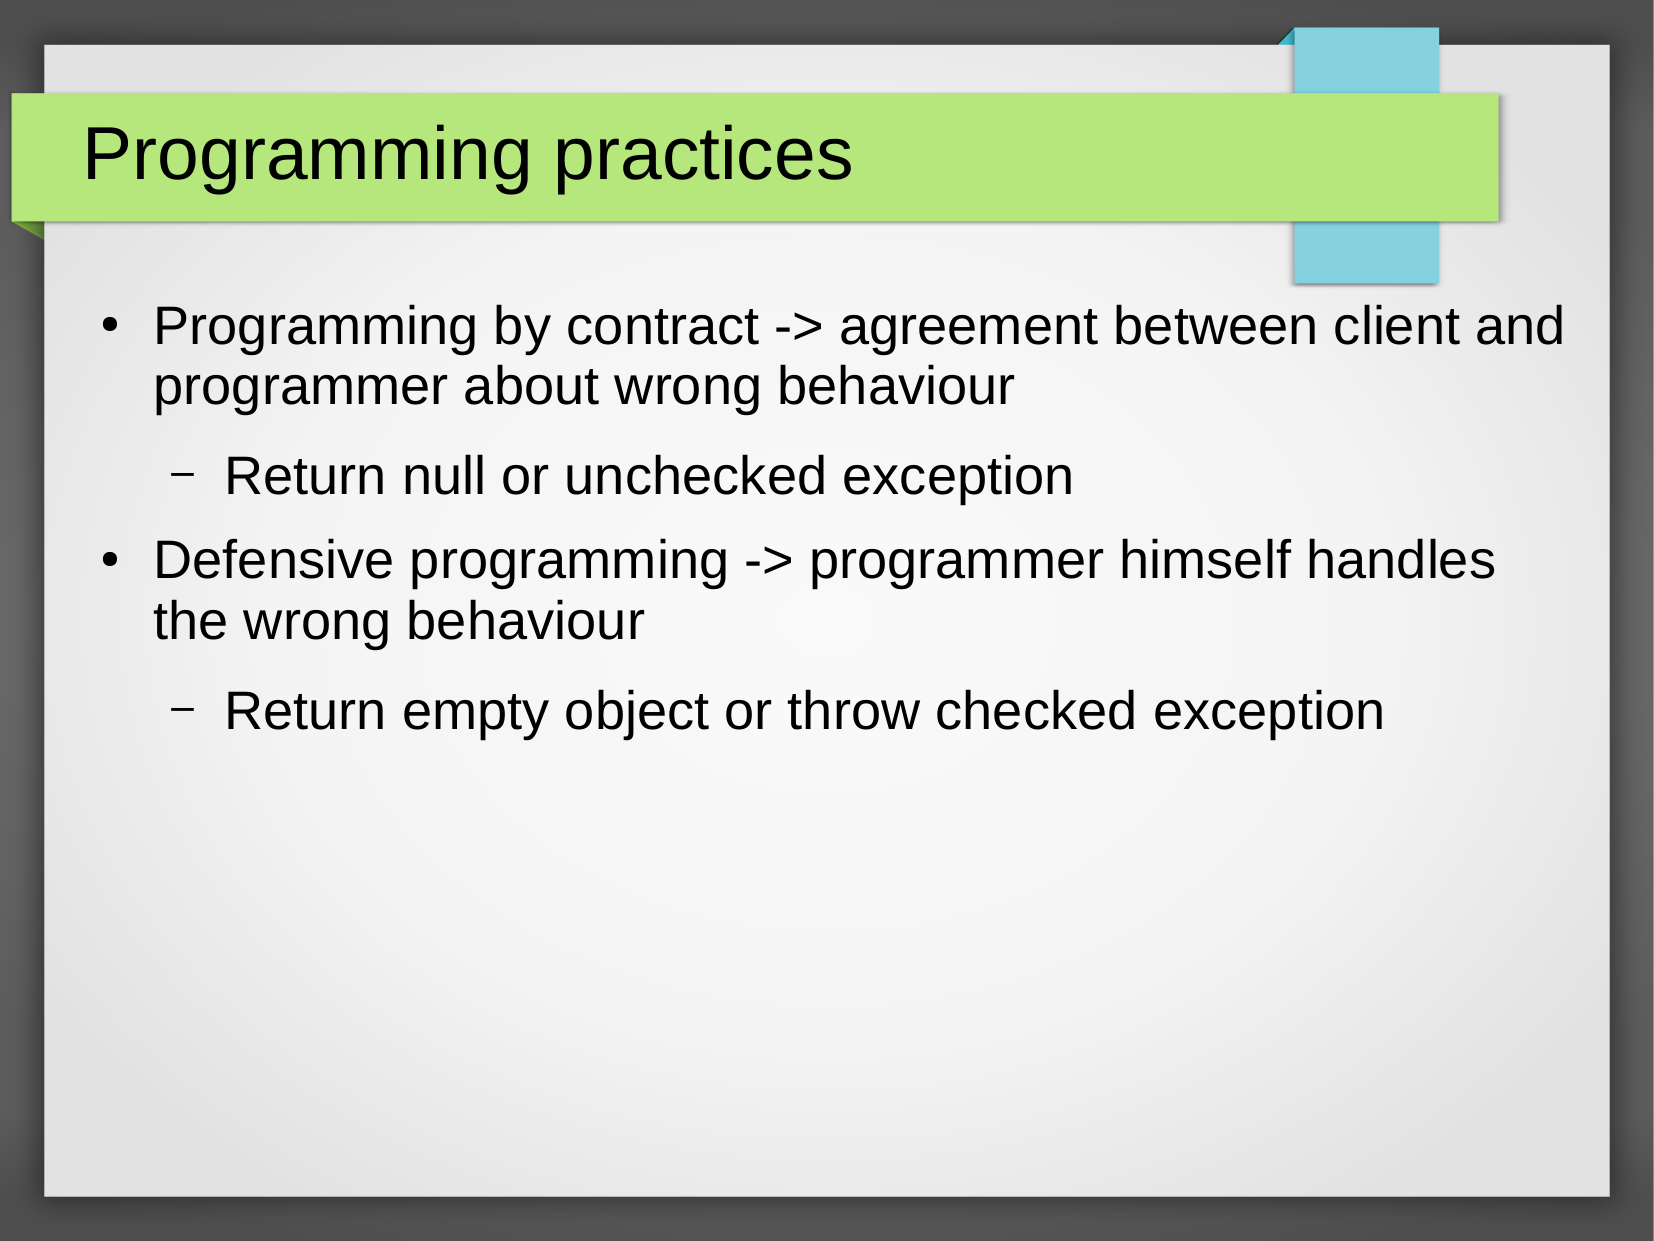

# Programming practices
Programming by contract -> agreement between client and programmer about wrong behaviour
Return null or unchecked exception
Defensive programming -> programmer himself handles the wrong behaviour
Return empty object or throw checked exception